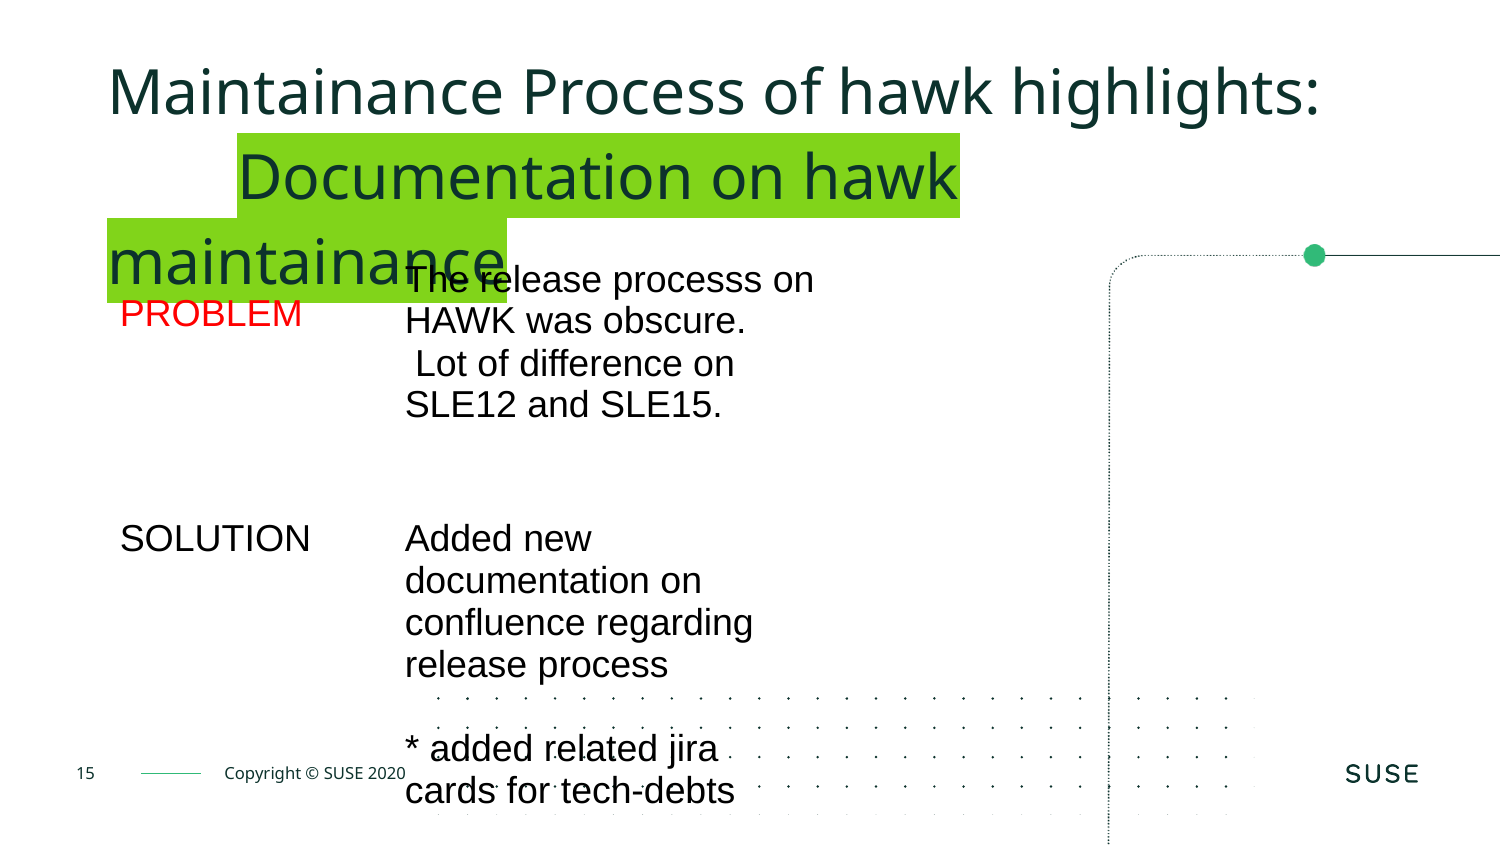

# Maintainance Process of hawk highlights: Documentation on hawk maintainance
The release processs on HAWK was obscure.
 Lot of difference on SLE12 and SLE15.
PROBLEM
SOLUTION
Added new documentation on confluence regarding release process
* added related jira cards for tech-debts